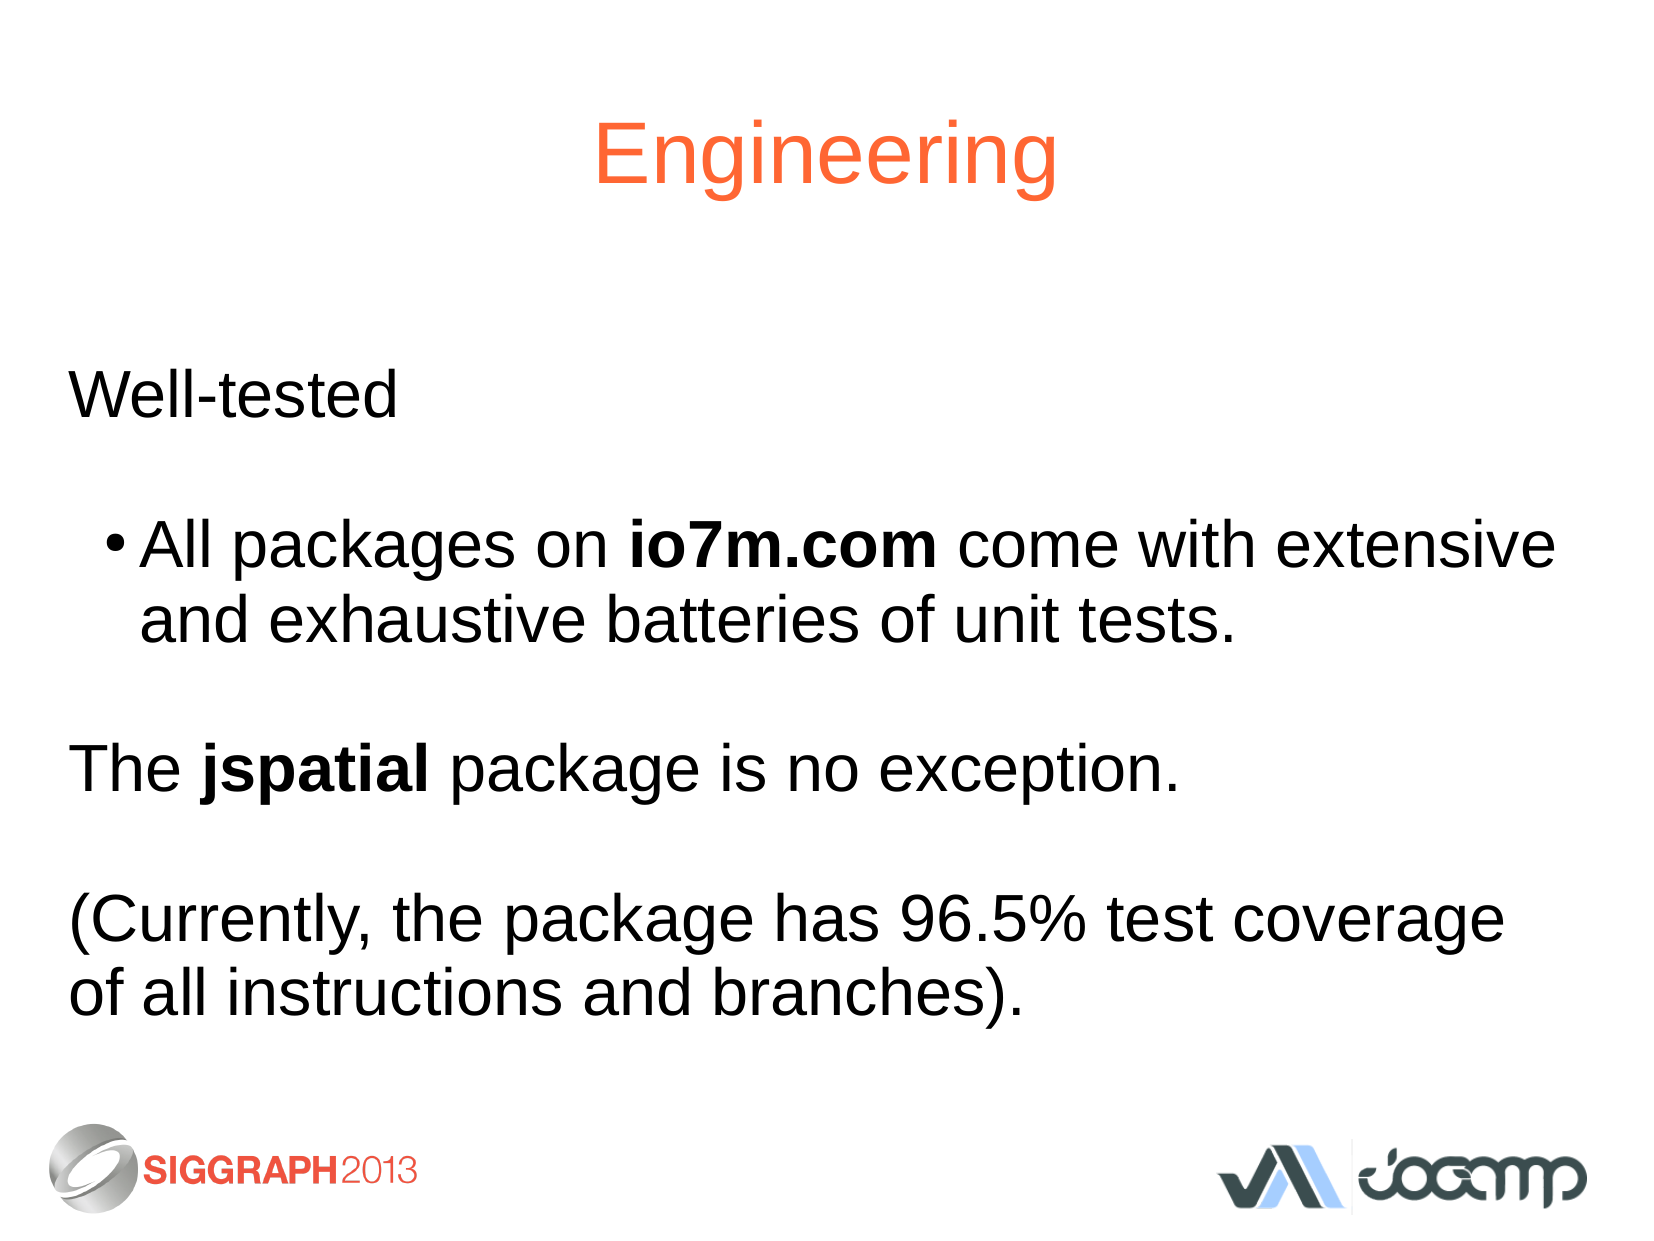

# Engineering
Well-tested
All packages on io7m.com come with extensive and exhaustive batteries of unit tests.
The jspatial package is no exception.
(Currently, the package has 96.5% test coverage of all instructions and branches).